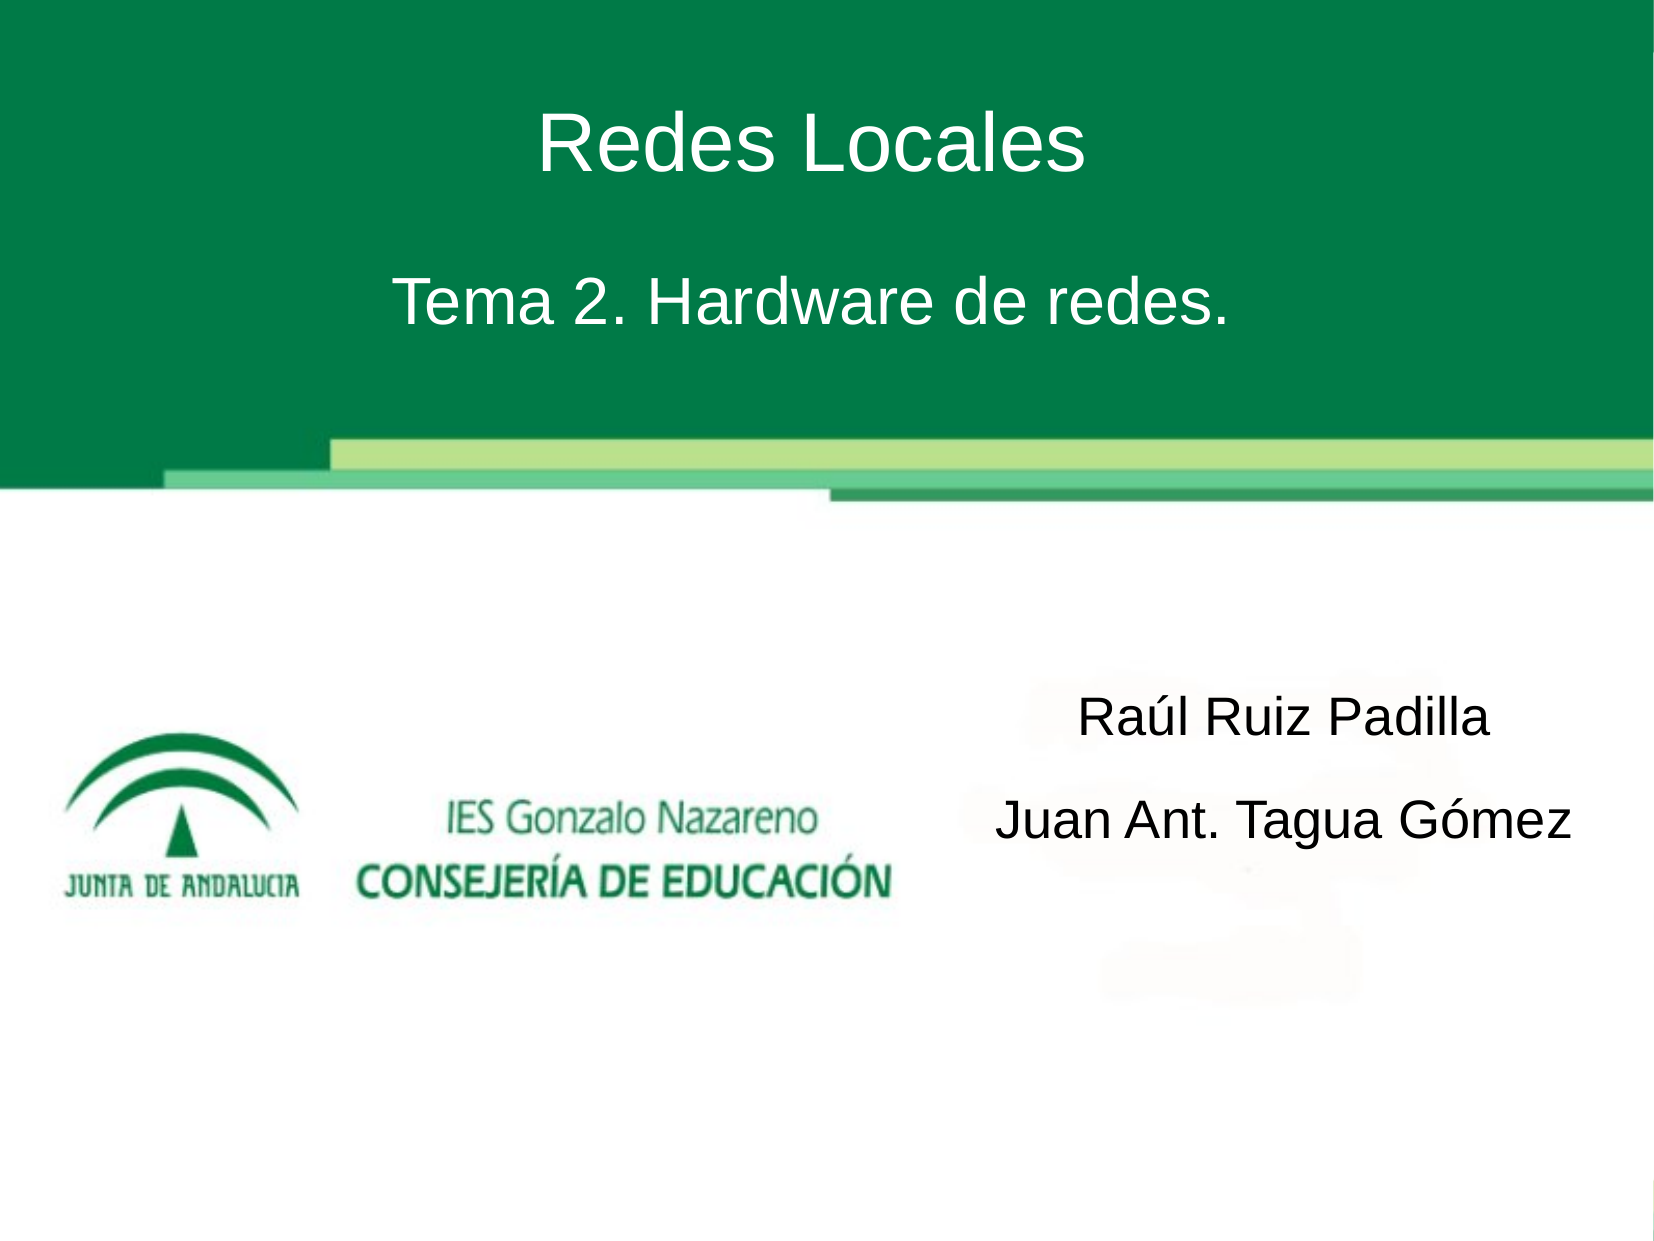

Redes Locales
Tema 2. Hardware de redes.
Raúl Ruiz Padilla
Juan Ant. Tagua Gómez